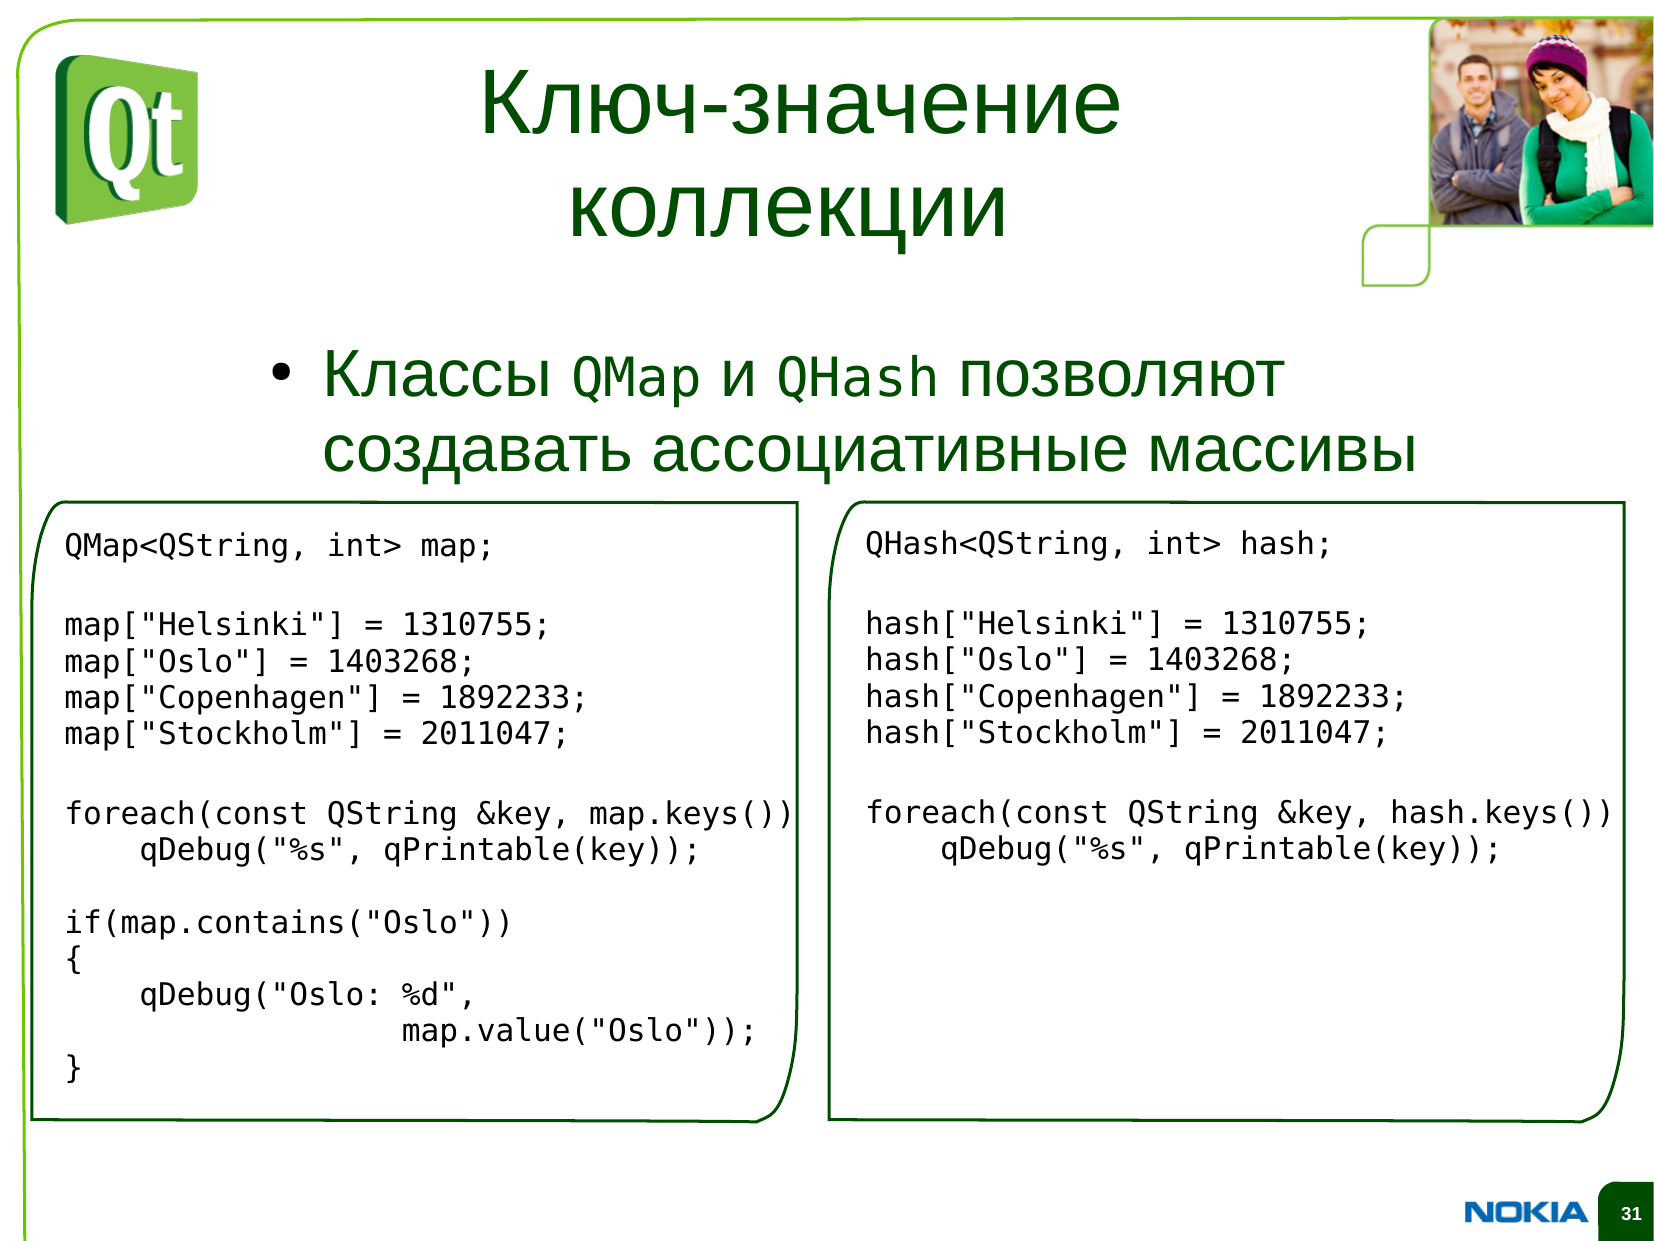

# Ключ-значение коллекции
Классы QMap и QHash позволяют создавать ассоциативные массивы
QHash<QString, int> hash;
hash["Helsinki"] = 1310755;
hash["Oslo"] = 1403268;
hash["Copenhagen"] = 1892233;
hash["Stockholm"] = 2011047;
foreach(const QString &key, hash.keys())
 qDebug("%s", qPrintable(key));
QMap<QString, int> map;
map["Helsinki"] = 1310755;
map["Oslo"] = 1403268;
map["Copenhagen"] = 1892233;
map["Stockholm"] = 2011047;
foreach(const QString &key, map.keys())
 qDebug("%s", qPrintable(key));
if(map.contains("Oslo"))
{
 qDebug("Oslo: %d",
 map.value("Oslo"));
}